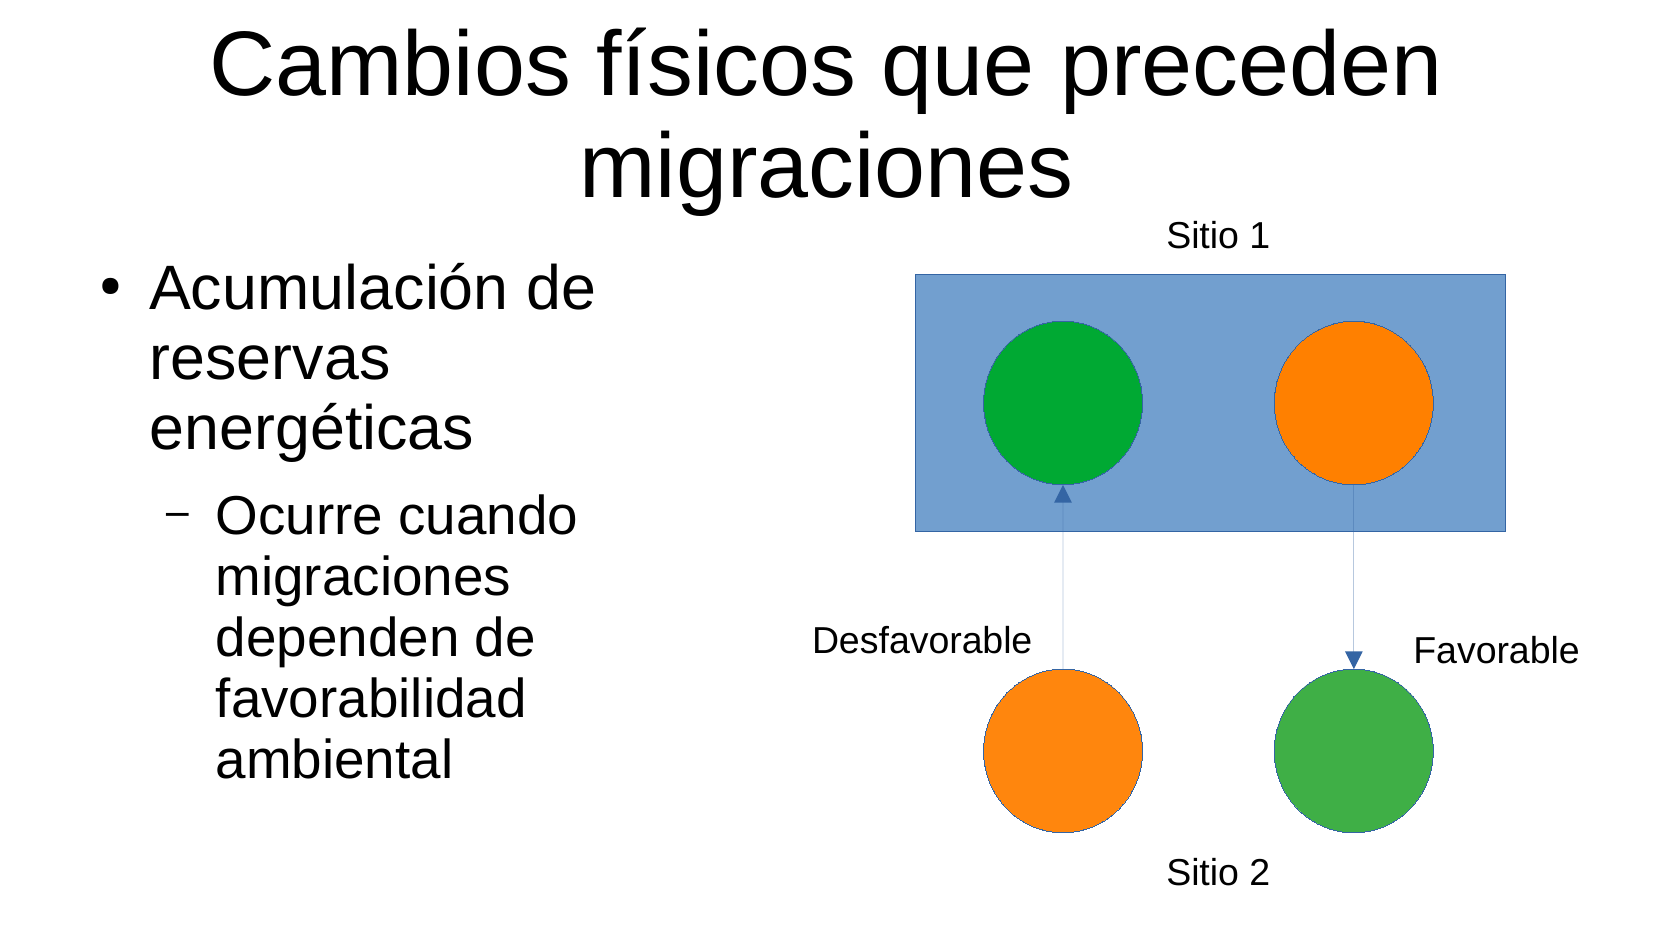

# Cambios físicos que preceden migraciones
Sitio 1
Acumulación de reservas energéticas
Ocurre cuando migraciones dependen de favorabilidad ambiental
Desfavorable
Favorable
Sitio 2